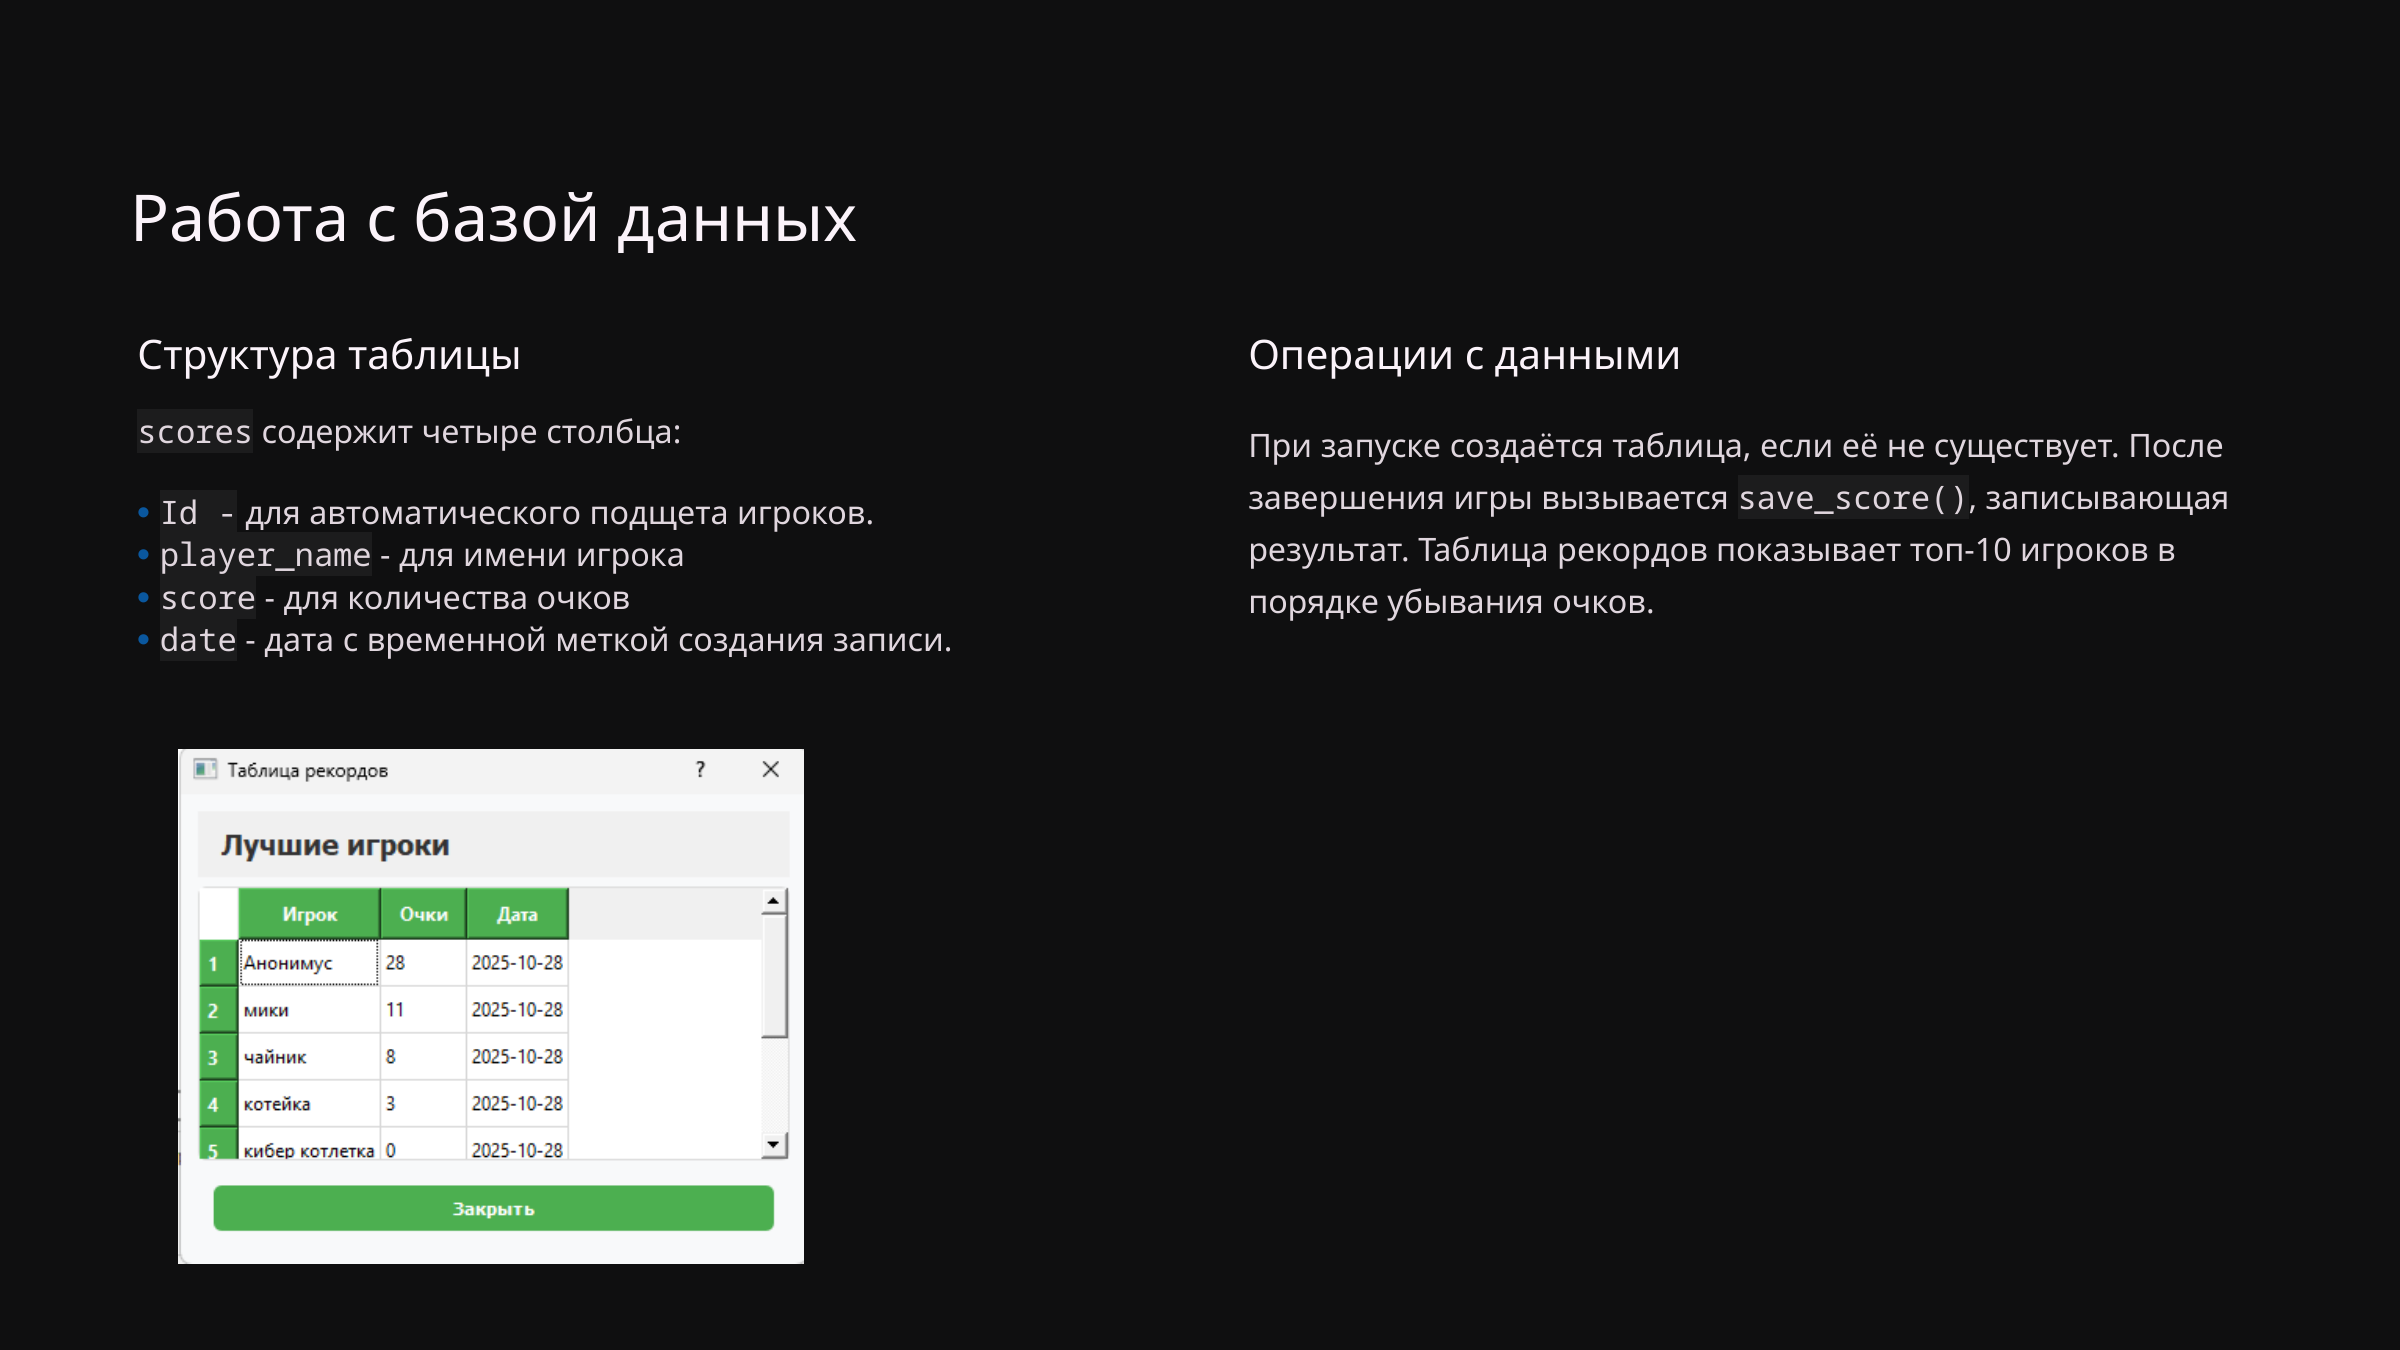

Работа с базой данных
Структура таблицы
Операции с данными
scores содержит четыре столбца:
• Id - для автоматического подщета игроков.
• player_name - для имени игрока
• score - для количества очков
• date - дата с временной меткой создания записи.
При запуске создаётся таблица, если её не существует. После завершения игры вызывается save_score(), записывающая результат. Таблица рекордов показывает топ-10 игроков в порядке убывания очков.